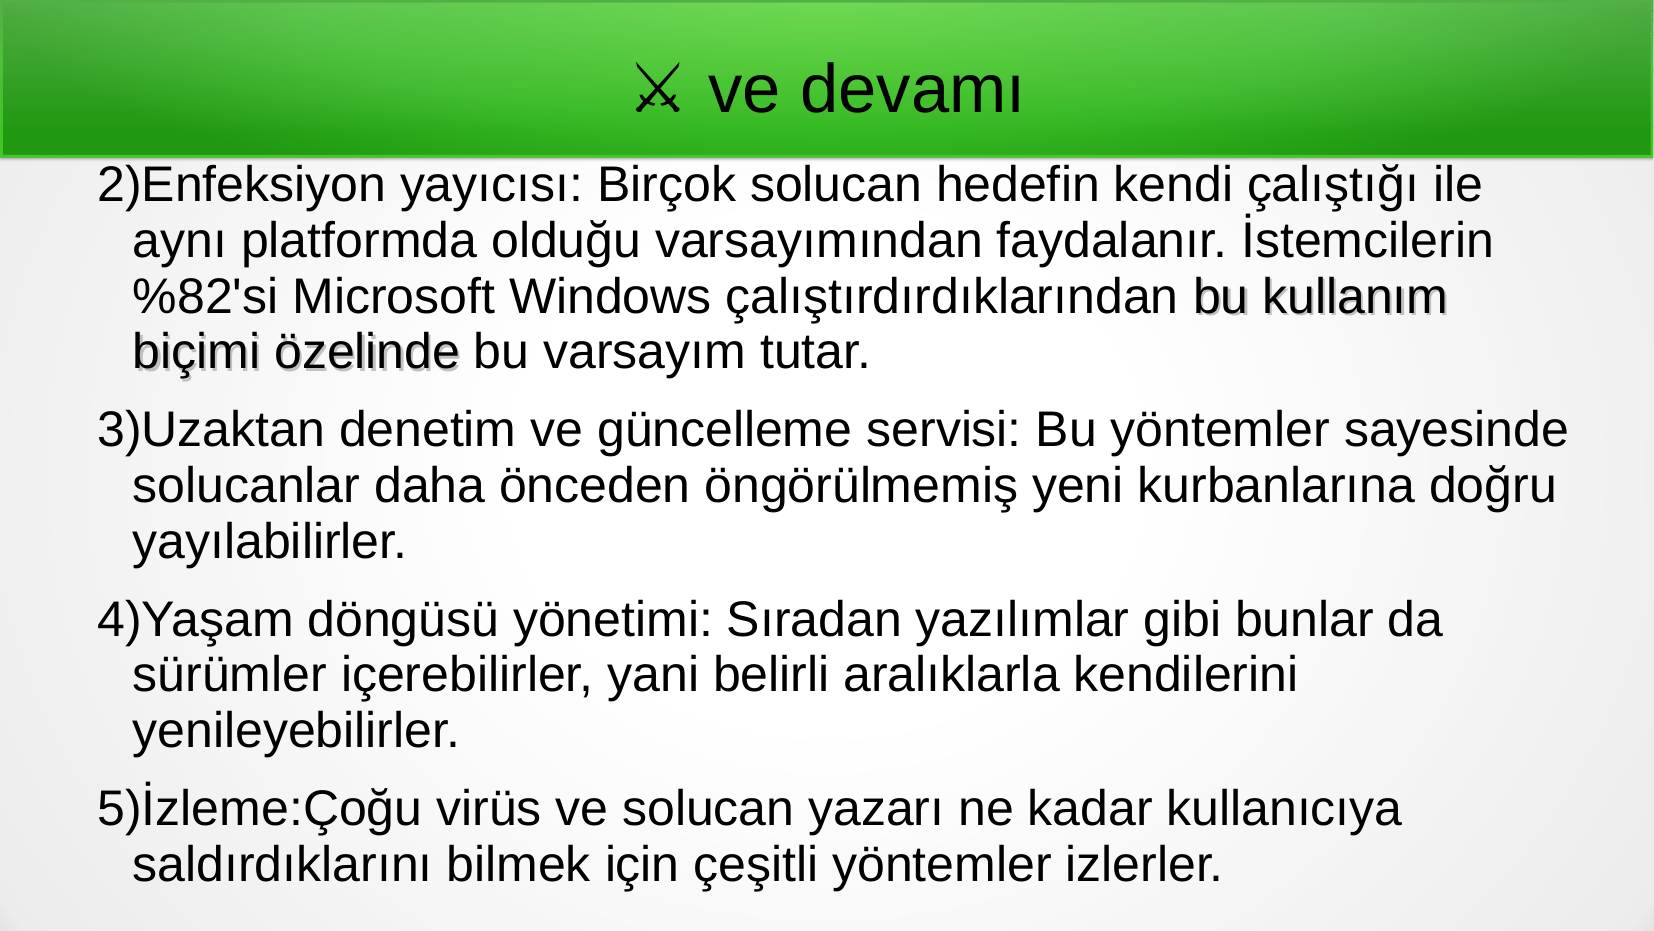

# ⚔ ve devamı
Enfeksiyon yayıcısı: Birçok solucan hedefin kendi çalıştığı ile aynı platformda olduğu varsayımından faydalanır. İstemcilerin %82'si Microsoft Windows çalıştırdırdıklarından bu kullanım biçimi özelinde bu varsayım tutar.
Uzaktan denetim ve güncelleme servisi: Bu yöntemler sayesinde solucanlar daha önceden öngörülmemiş yeni kurbanlarına doğru yayılabilirler.
Yaşam döngüsü yönetimi: Sıradan yazılımlar gibi bunlar da sürümler içerebilirler, yani belirli aralıklarla kendilerini yenileyebilirler.
İzleme:Çoğu virüs ve solucan yazarı ne kadar kullanıcıya saldırdıklarını bilmek için çeşitli yöntemler izlerler.